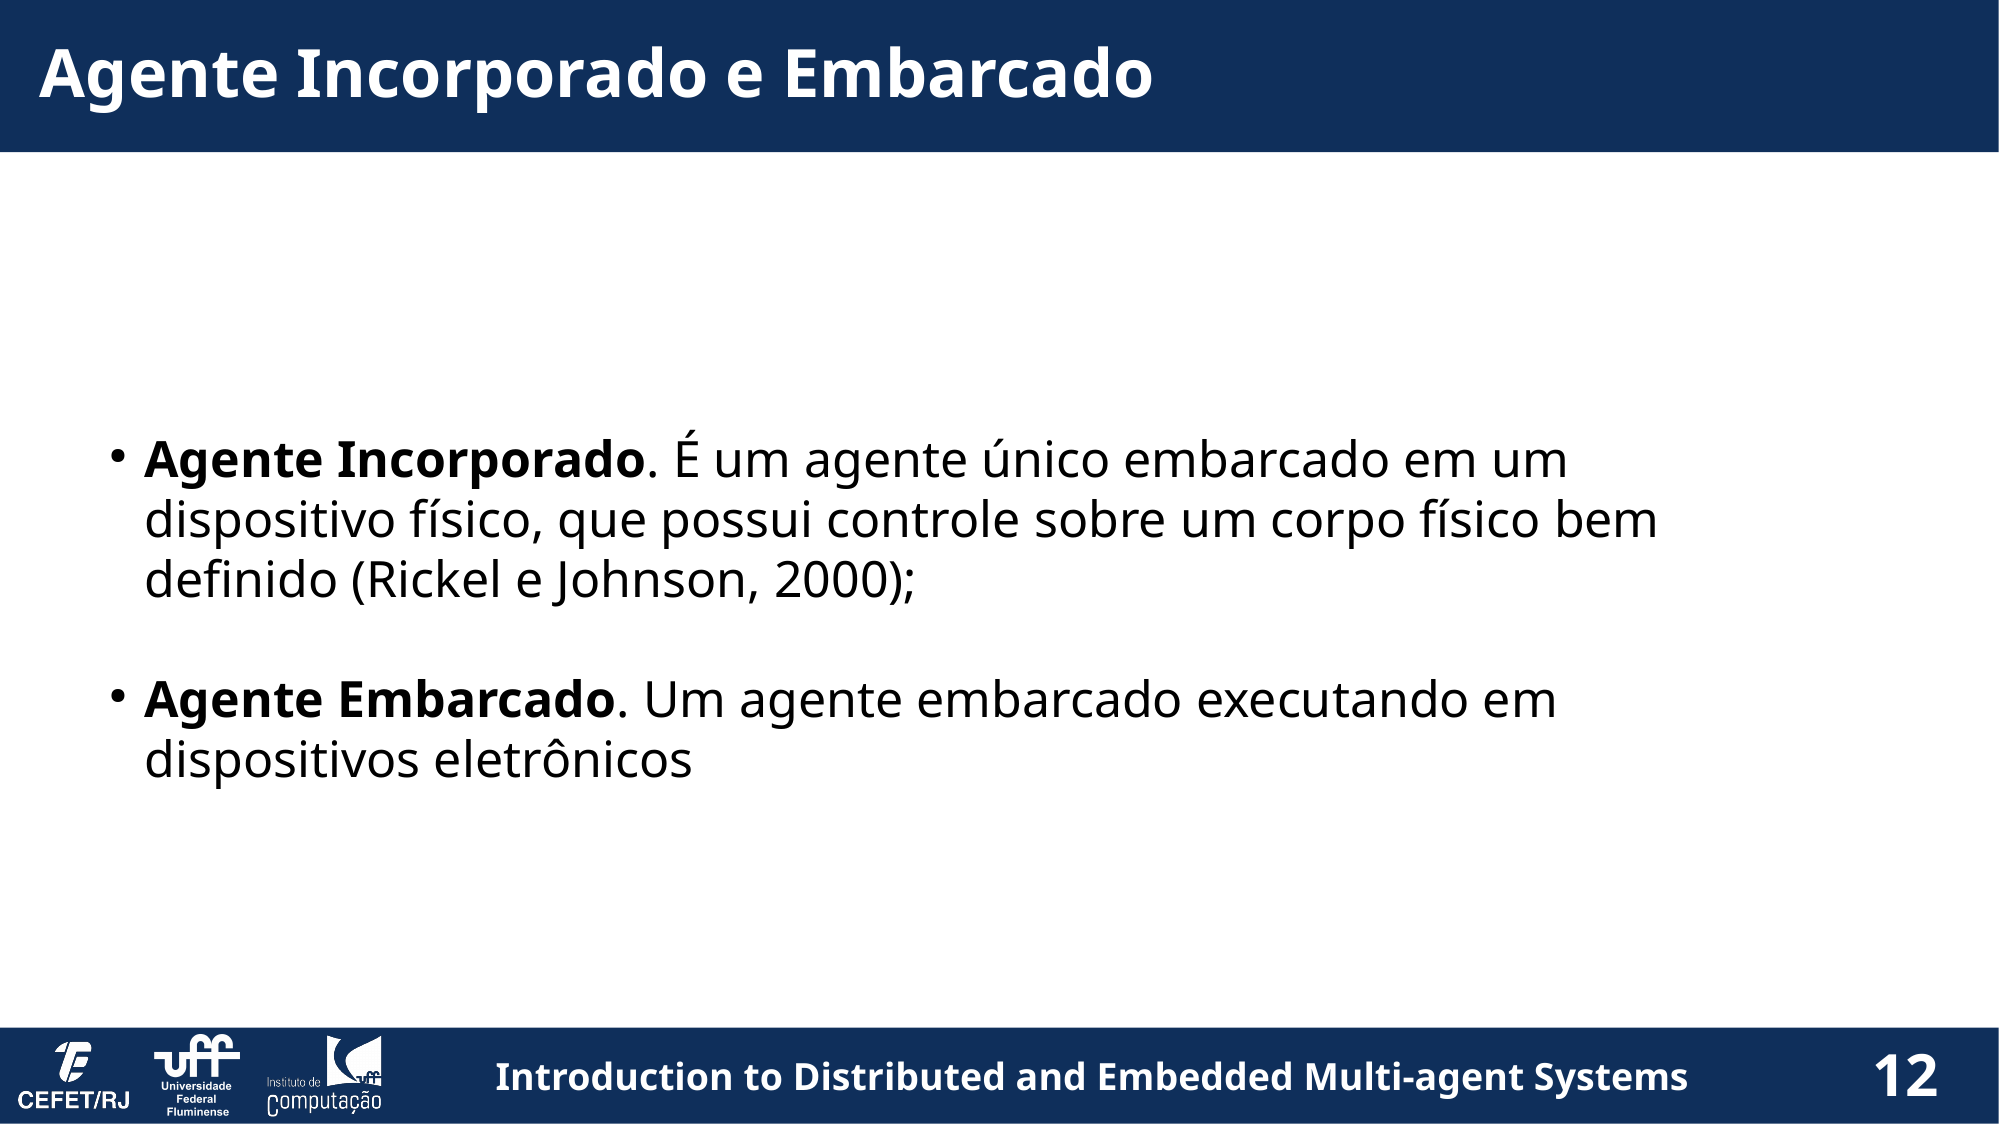

Agente Incorporado e Embarcado
Agente Incorporado. É um agente único embarcado em um dispositivo físico, que possui controle sobre um corpo físico bem definido (Rickel e Johnson, 2000);
Agente Embarcado. Um agente embarcado executando em dispositivos eletrônicos